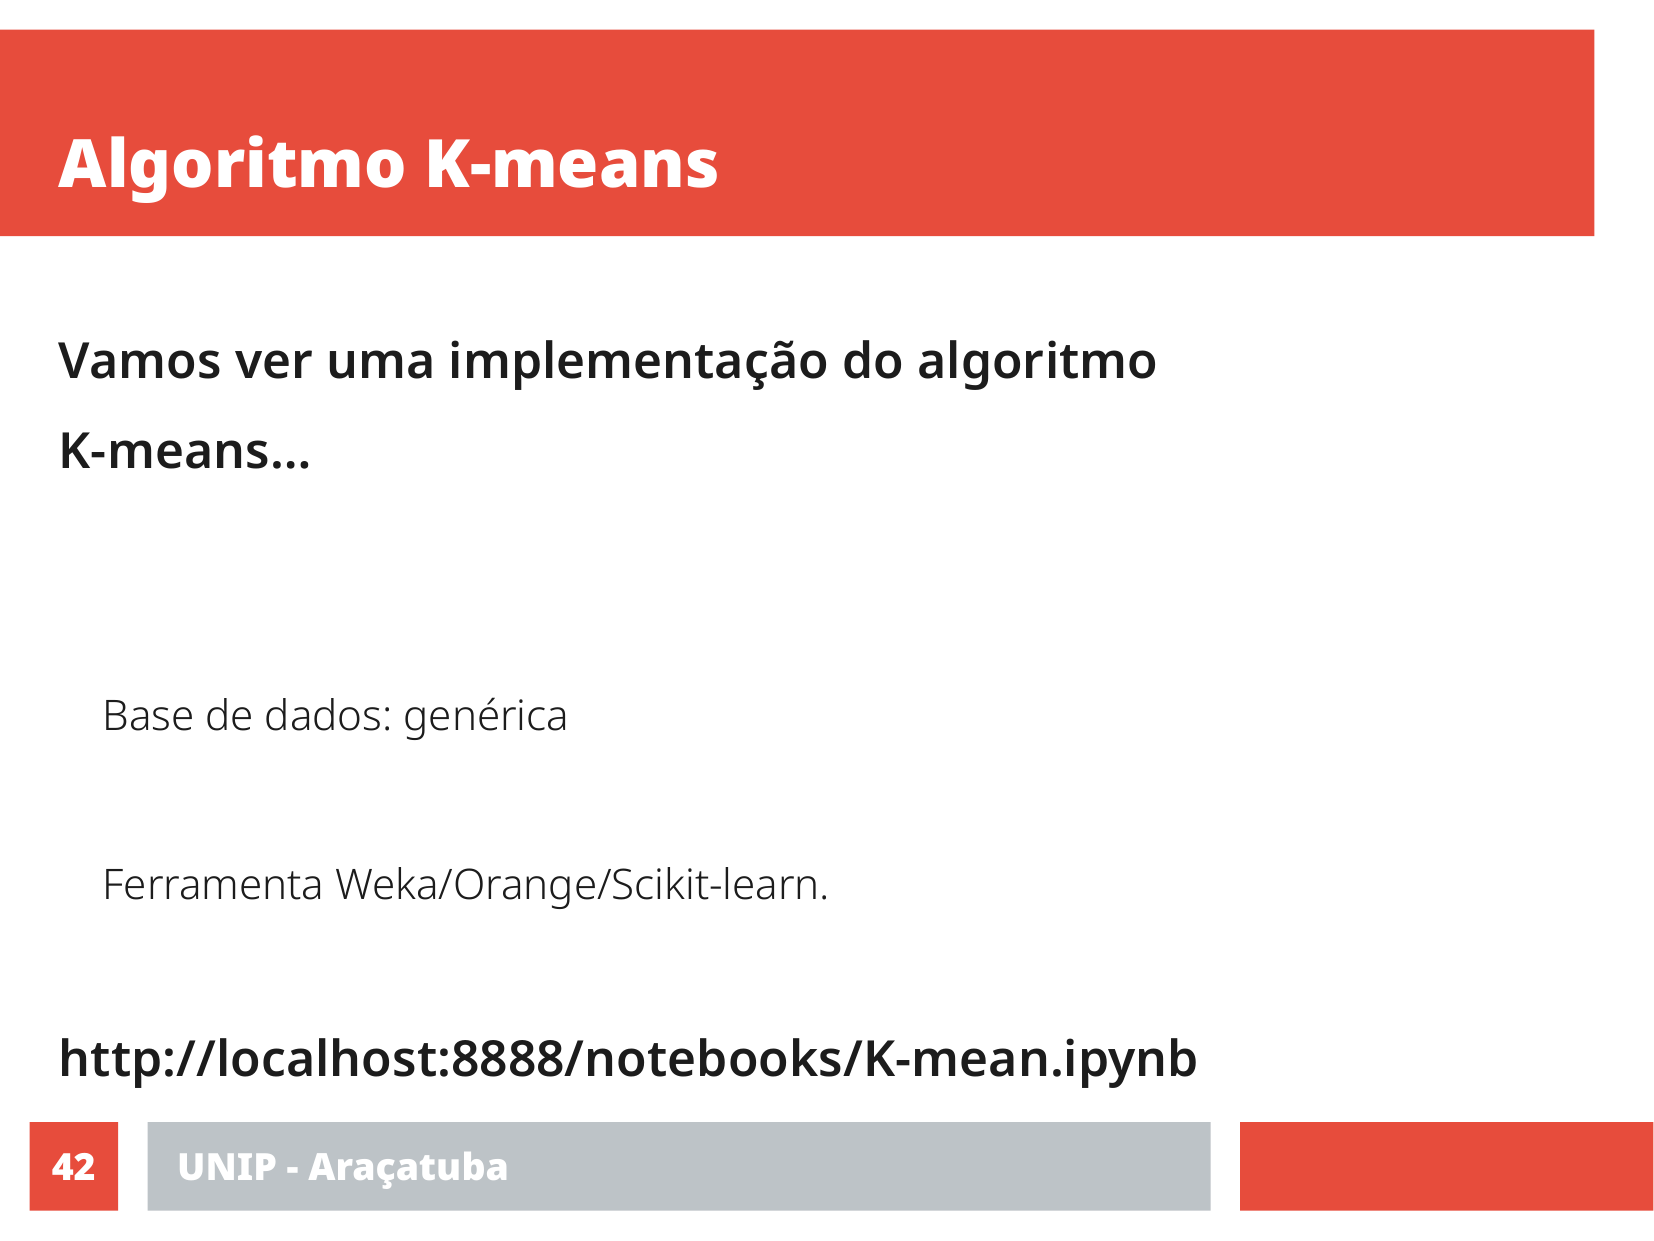

# Algoritmo K-means
Vamos ver uma implementação do algoritmo
K-means…
Base de dados: genérica
Ferramenta Weka/Orange/Scikit-learn.
http://localhost:8888/notebooks/K-mean.ipynb
42
UNIP - Araçatuba